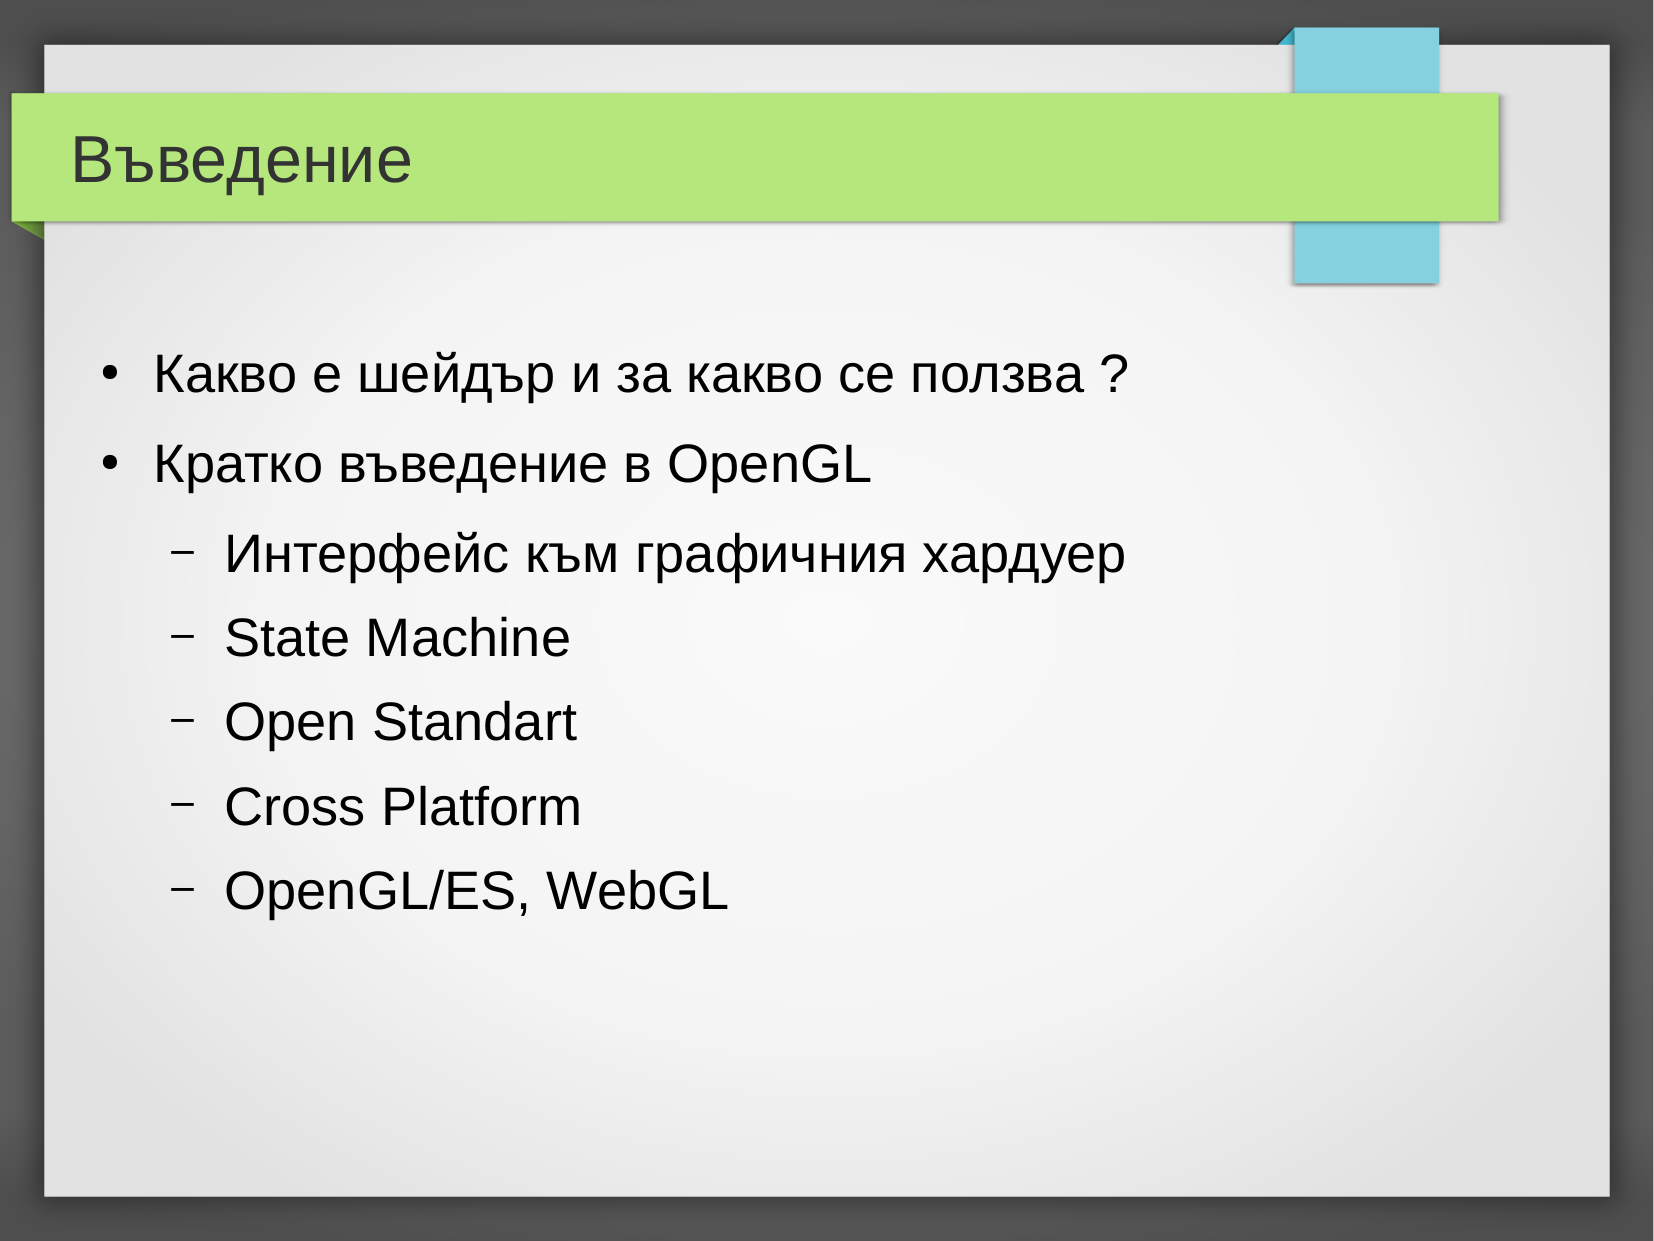

# Въведение
Какво е шейдър и за какво се ползва ?
Кратко въведение в OpenGL
Интерфейс към графичния хардуер
State Machine
Open Standart
Cross Platform
OpenGL/ES, WebGL